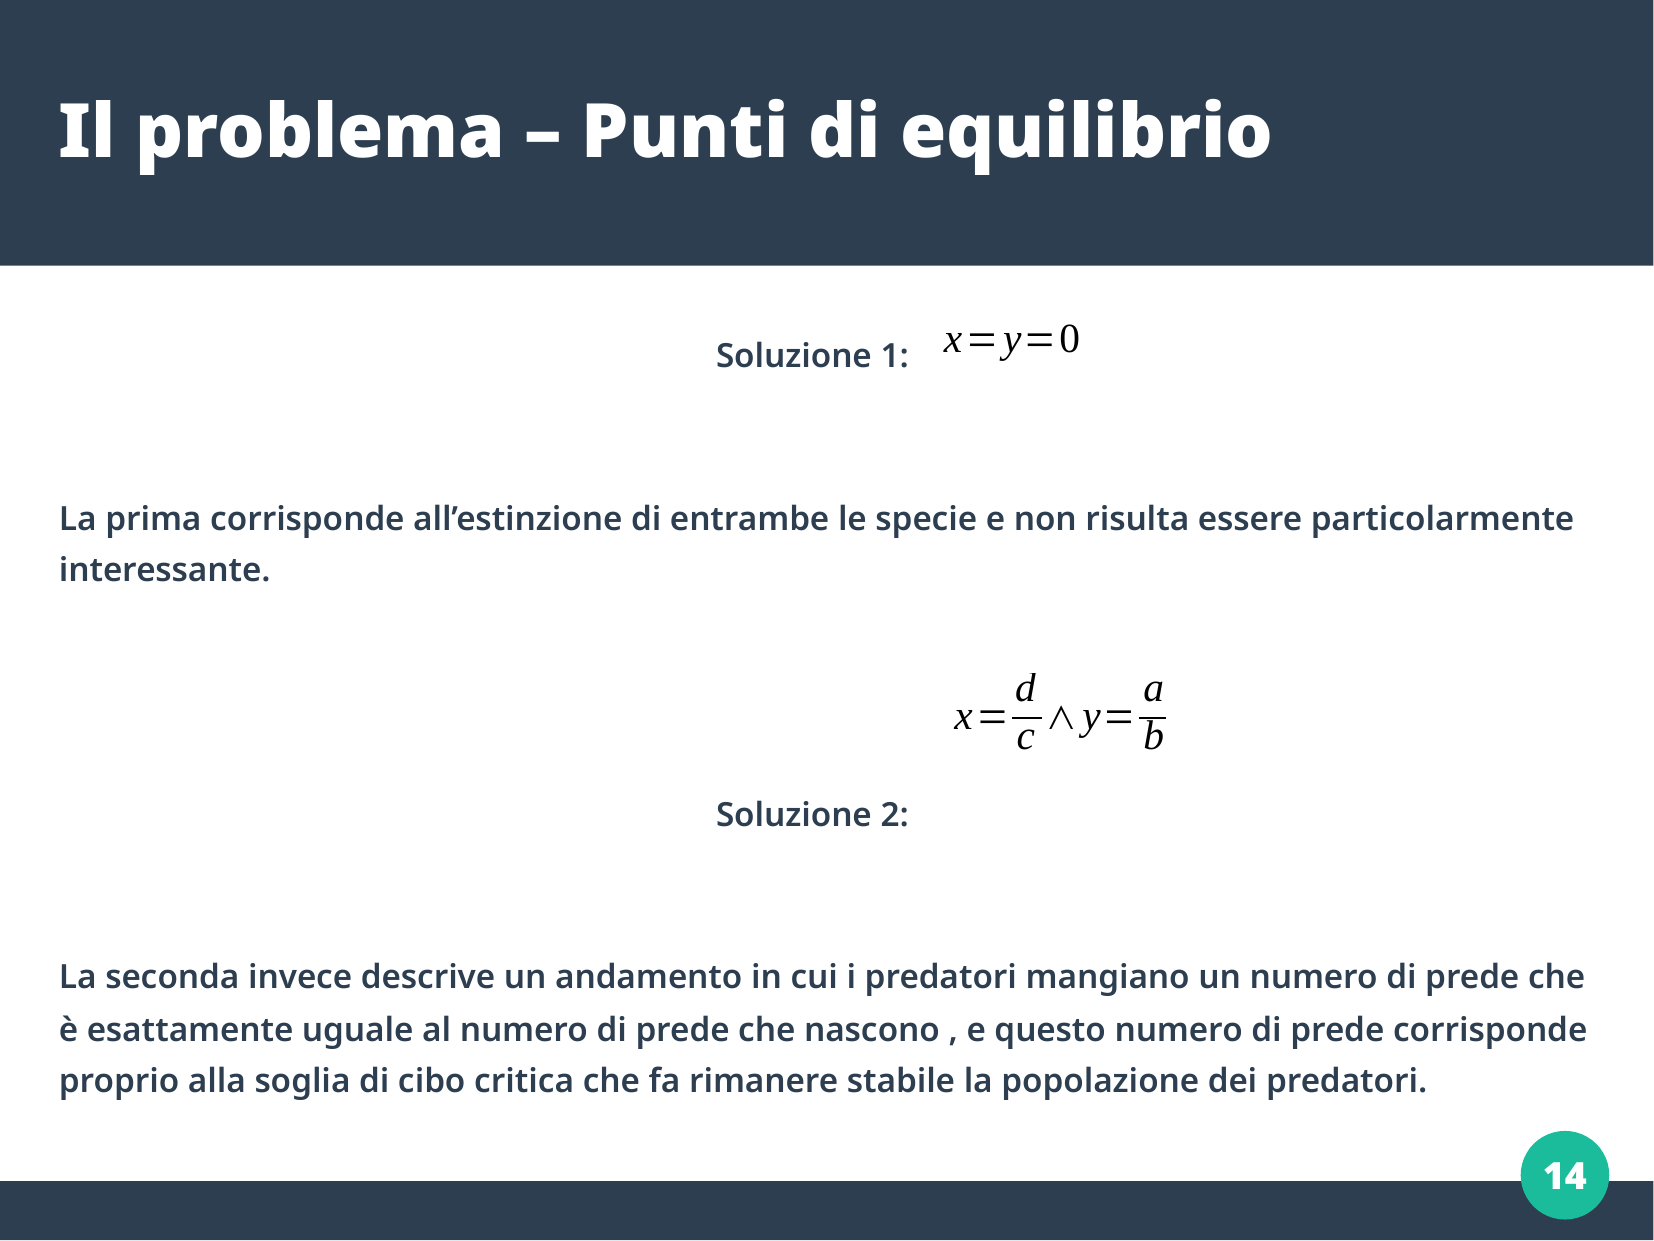

# Il problema – Punti di equilibrio
Soluzione 1:
La prima corrisponde all’estinzione di entrambe le specie e non risulta essere particolarmente interessante.
Soluzione 2:
La seconda invece descrive un andamento in cui i predatori mangiano un numero di prede che è esattamente uguale al numero di prede che nascono , e questo numero di prede corrisponde proprio alla soglia di cibo critica che fa rimanere stabile la popolazione dei predatori.
14